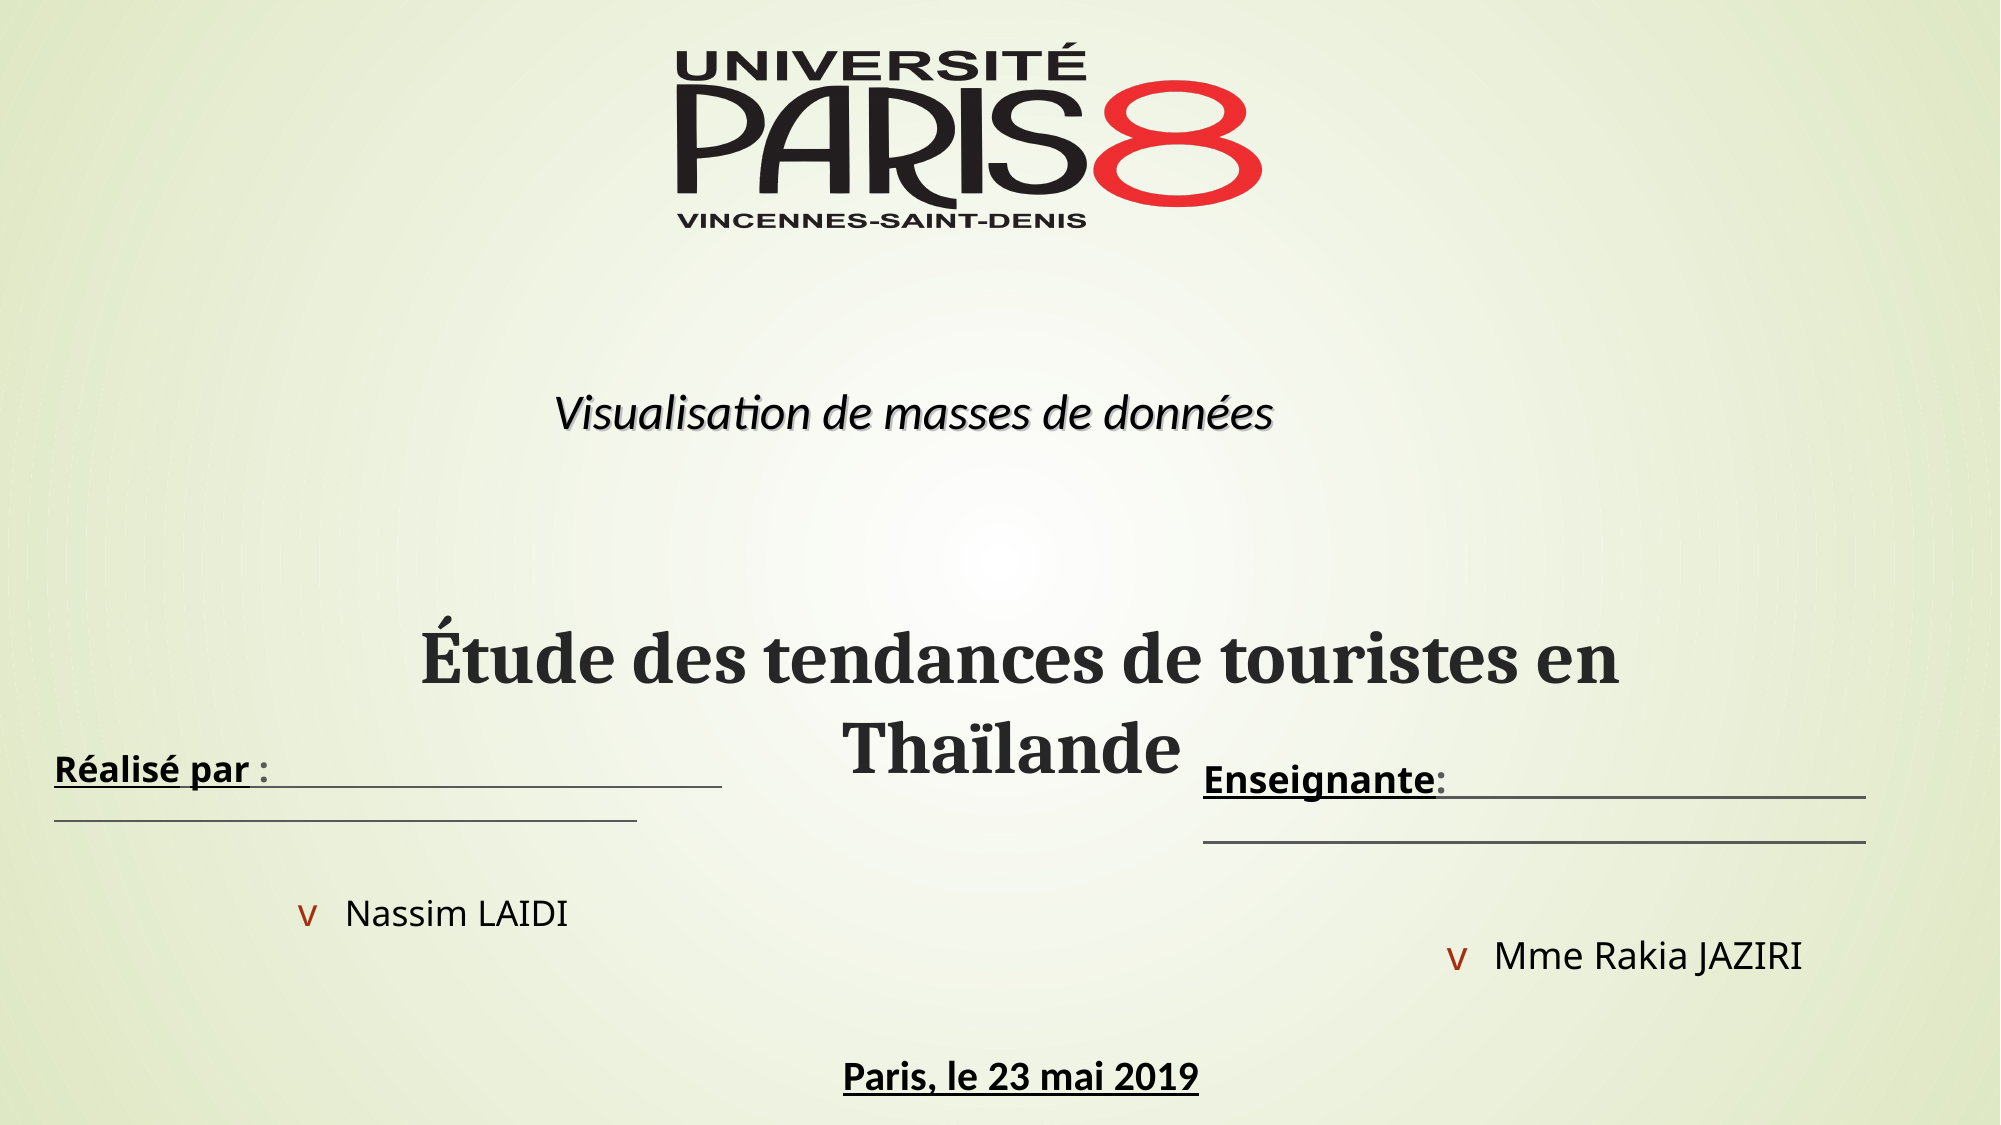

Visualisation de masses de données
# Étude des tendances de touristes en Thaïlande
Réalisé par :
Nassim LAIDI
Enseignante:
Mme Rakia JAZIRI
Paris, le 23 mai 2019